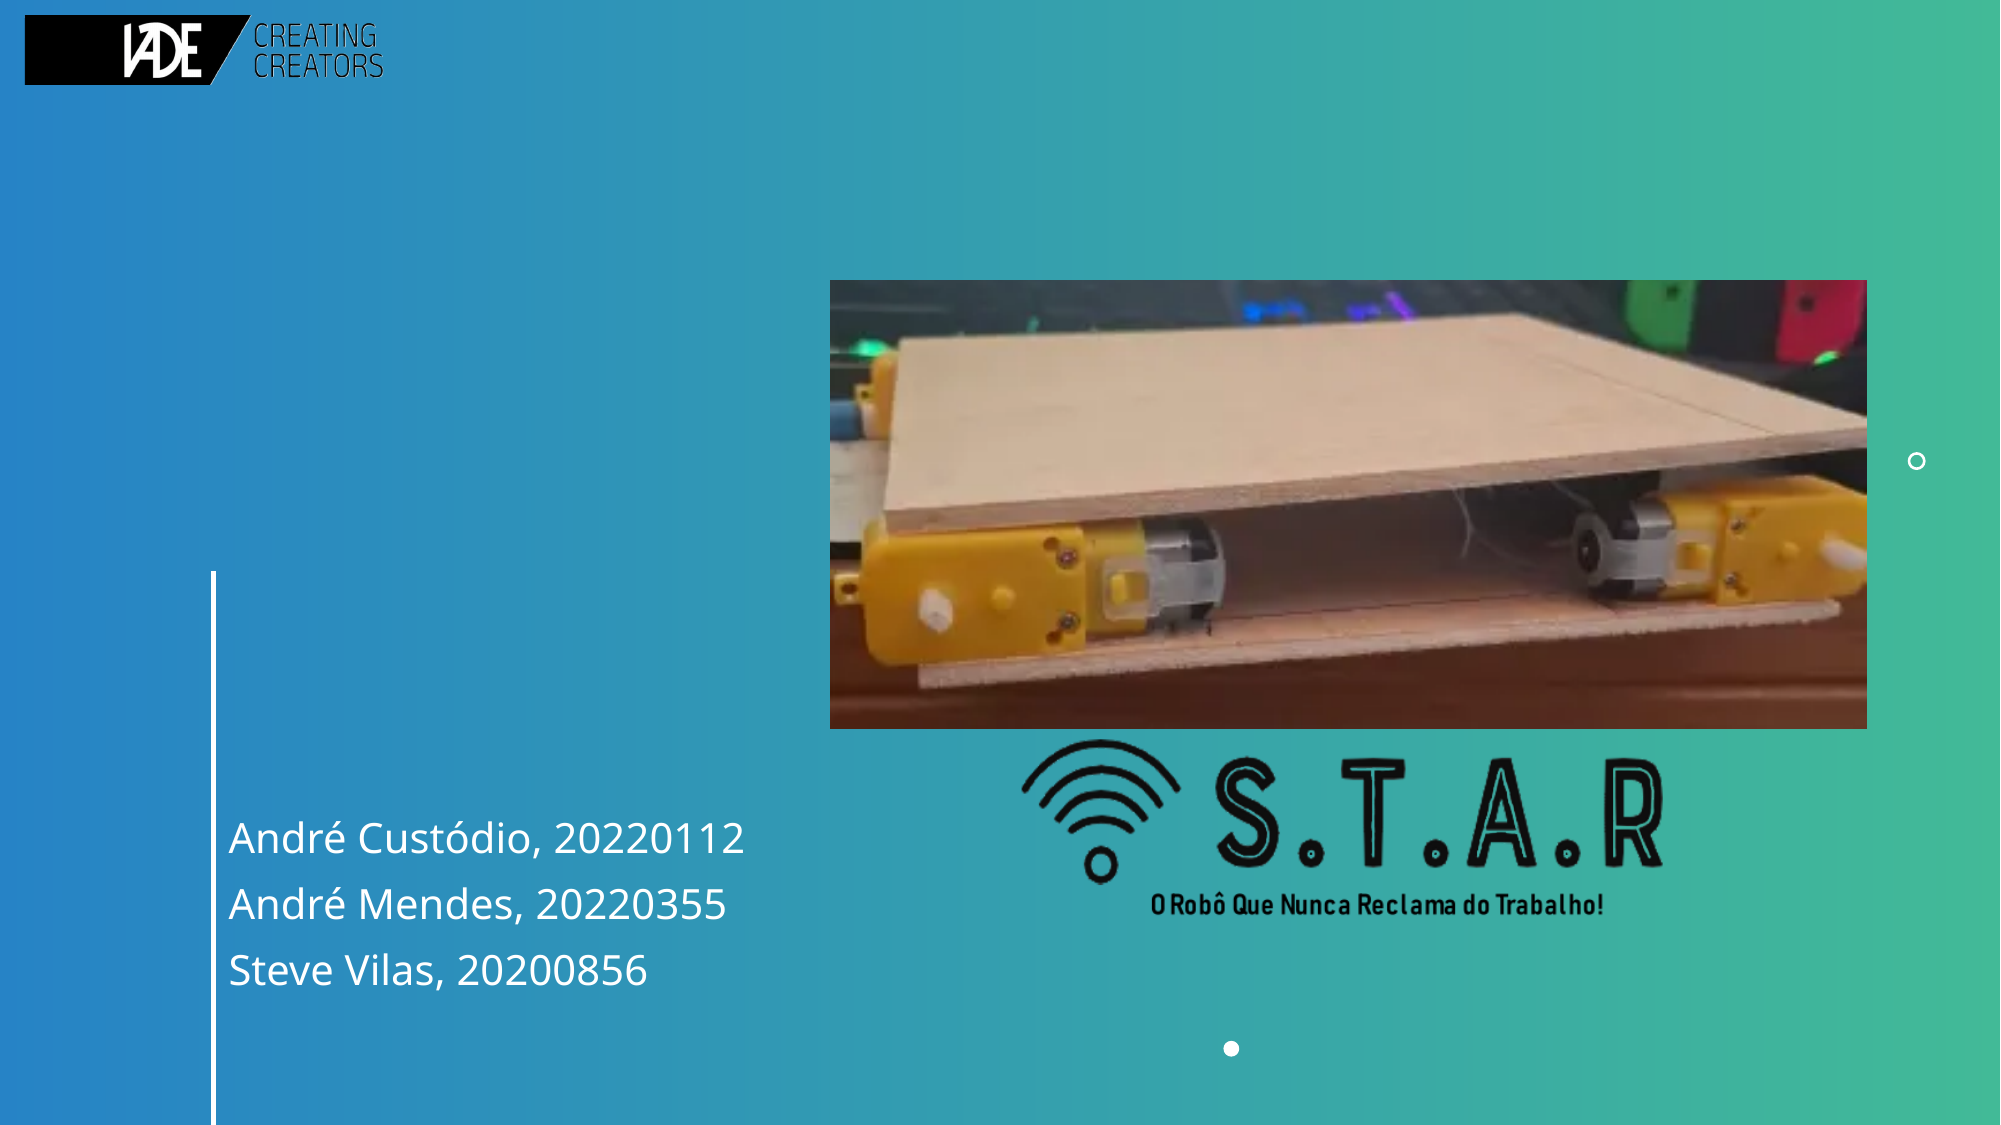

# André Custódio, 20220112
André Mendes, 20220355
Steve Vilas, 20200856